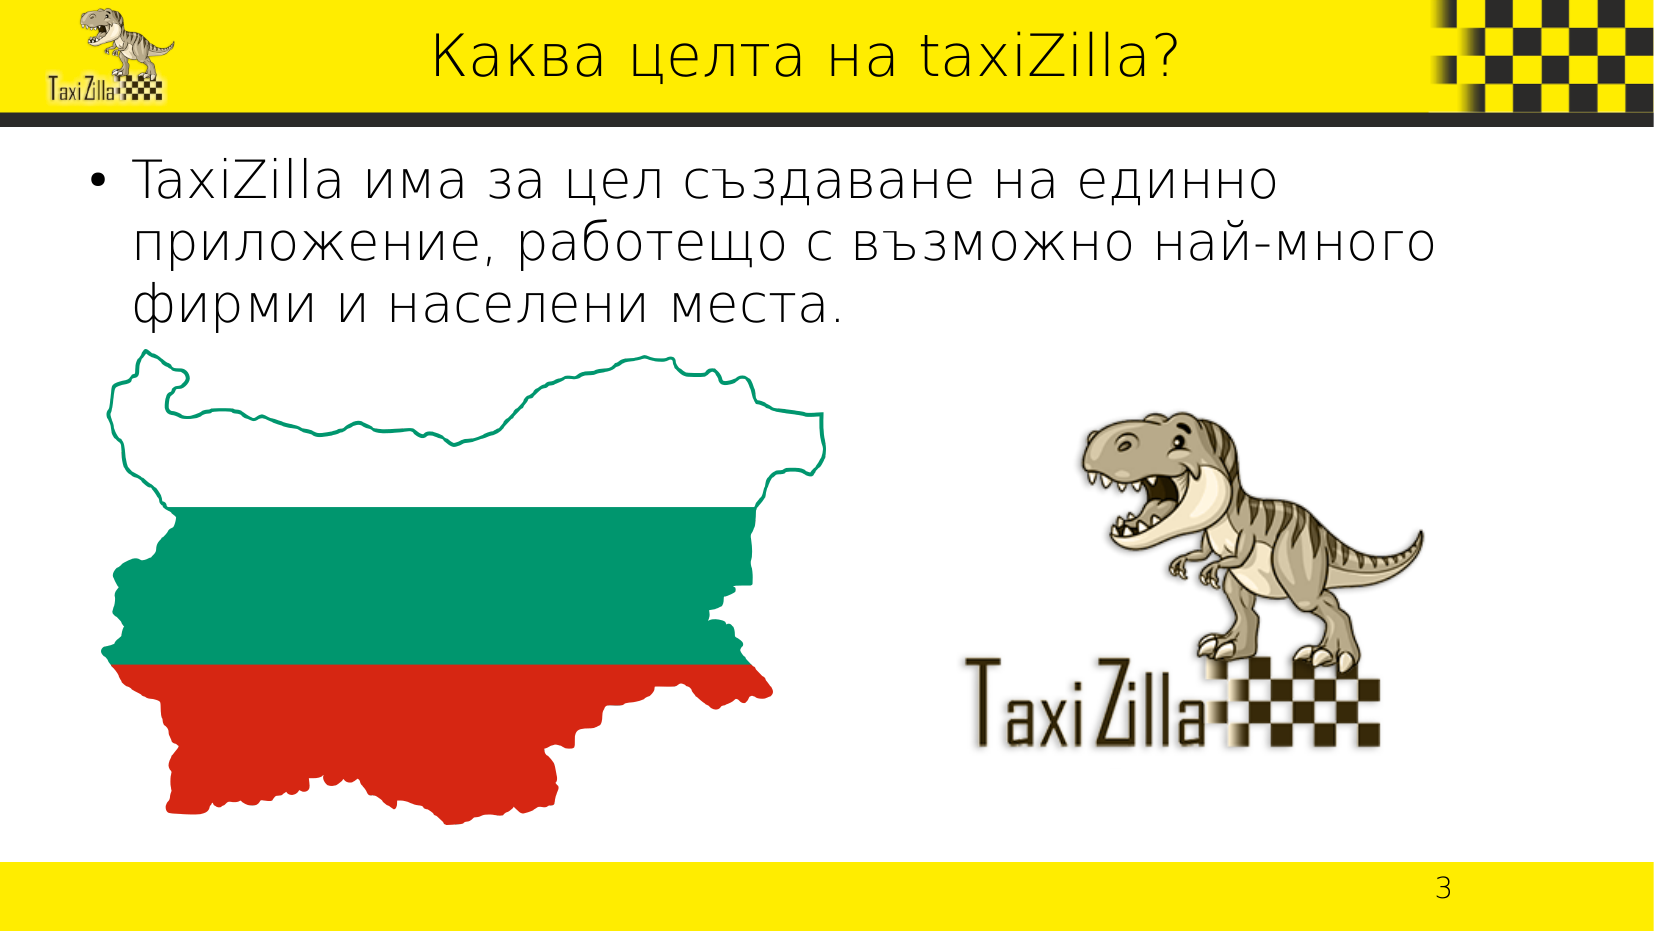

# Каква целта на taxiZilla?
TaxiZilla има за цел създаване на единно приложение, работещо с възможно най-много фирми и населени места.